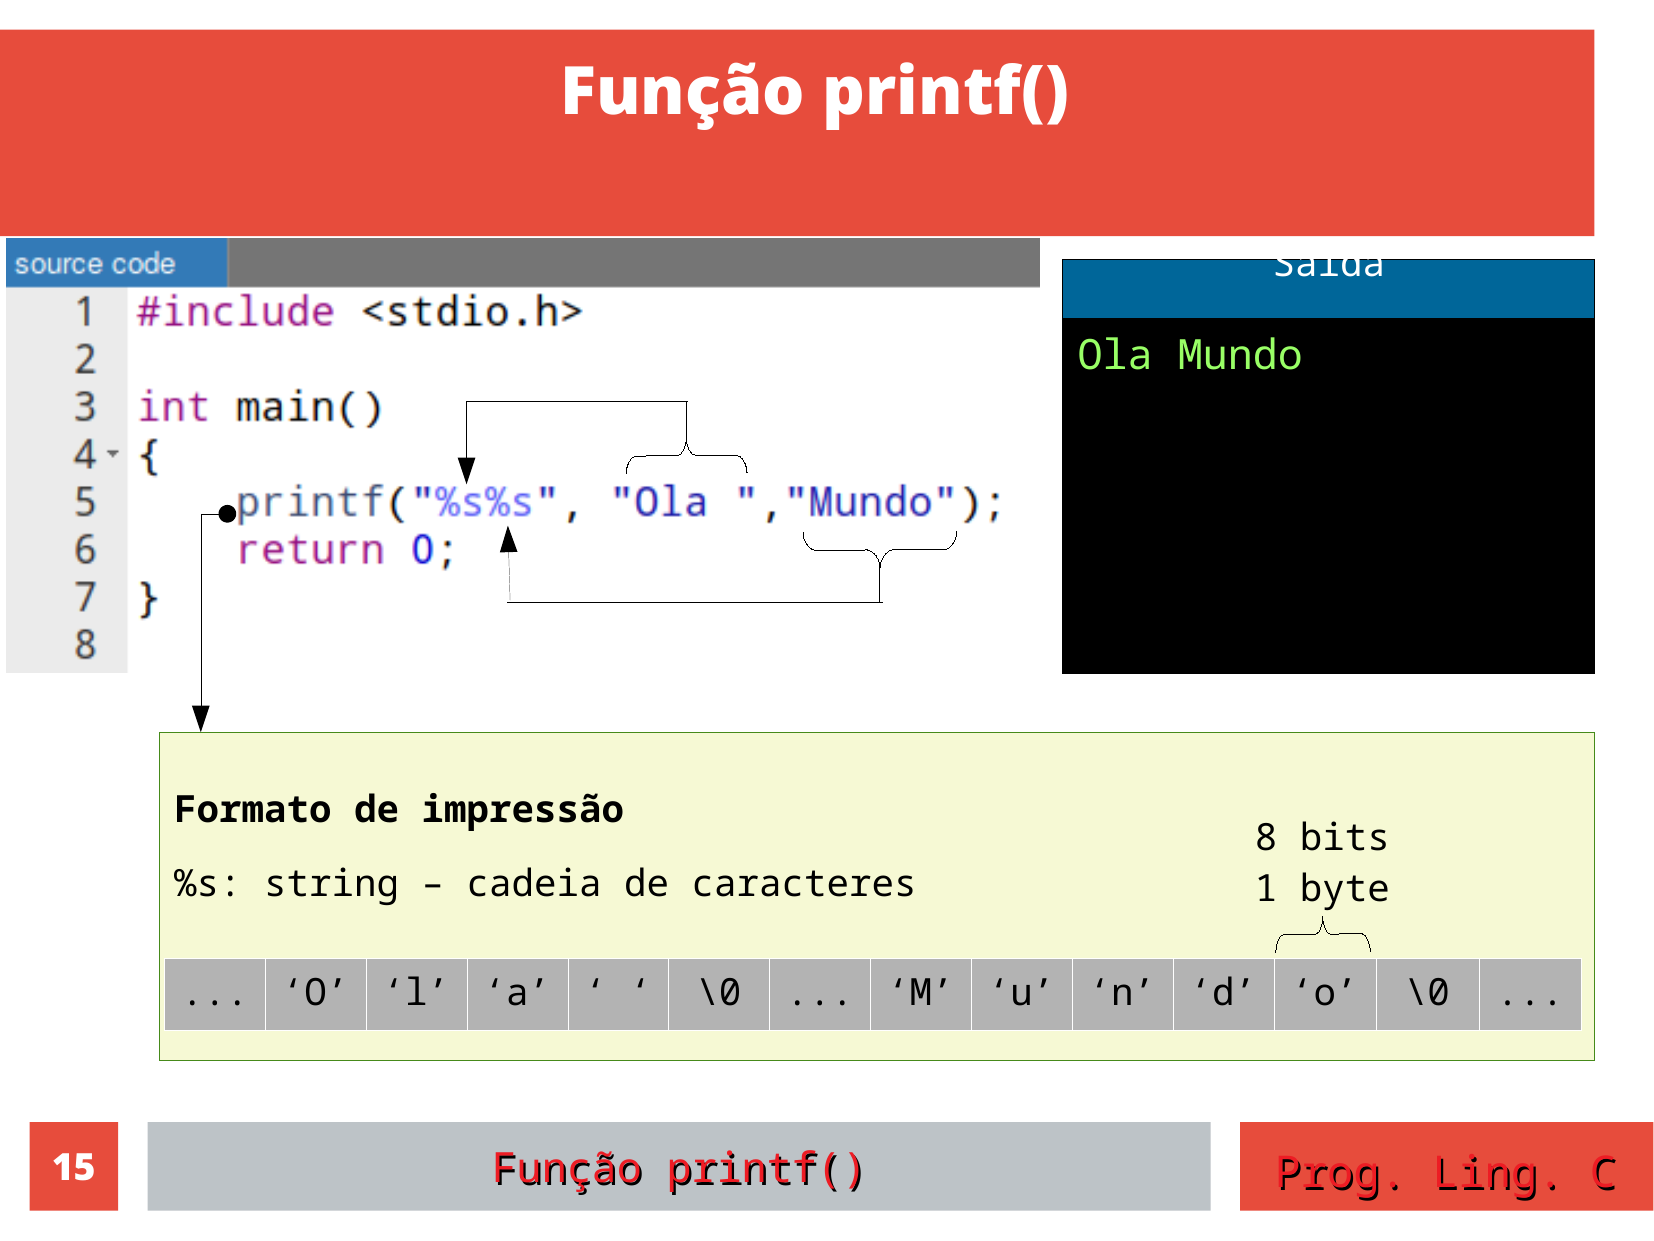

# Função printf()
Saída
Ola Mundo
Formato de impressão
%s: string – cadeia de caracteres
8 bits
1 byte
| ... | ‘O’ | ‘l’ | ‘a’ | ‘ ‘ | \0 | ... | ‘M’ | ‘u’ | ‘n’ | ‘d’ | ‘o’ | \0 | ... |
| --- | --- | --- | --- | --- | --- | --- | --- | --- | --- | --- | --- | --- | --- |
15
Função printf()
 Prog. Ling. C